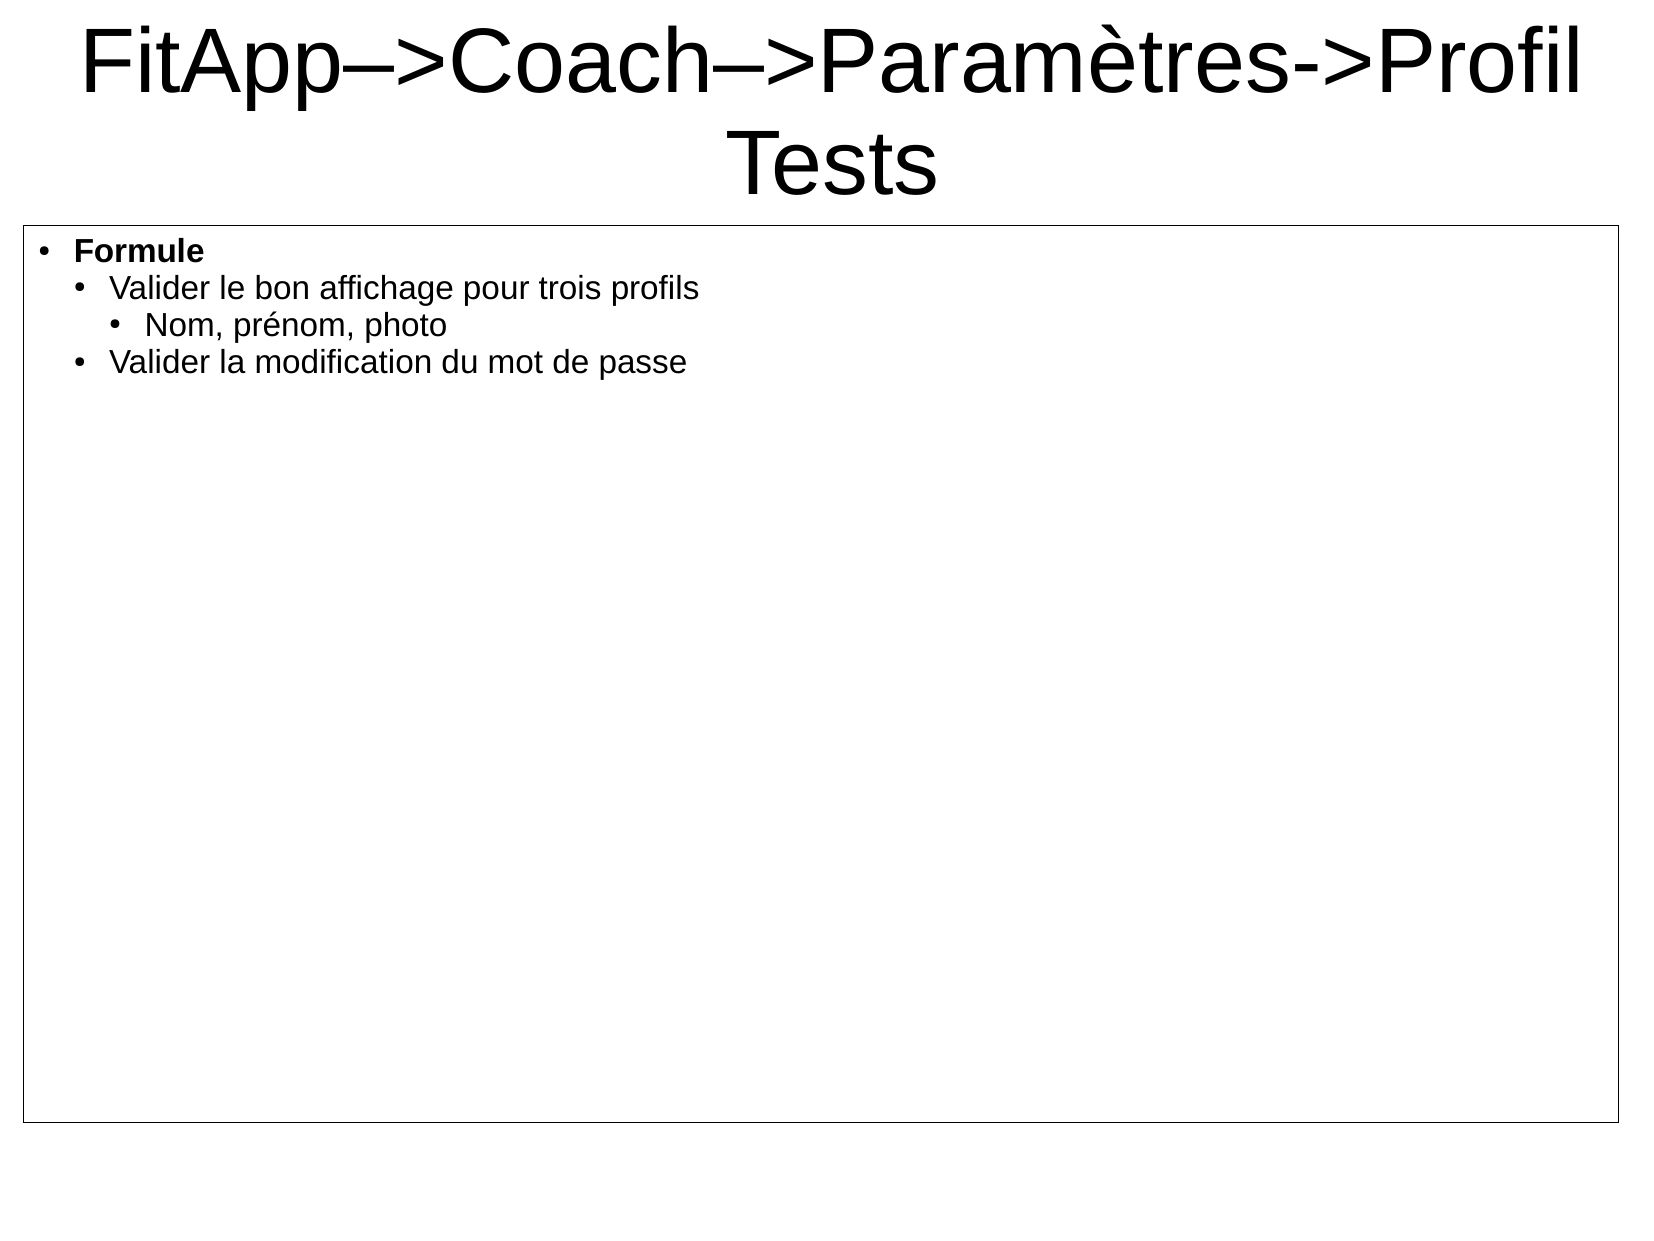

# FitApp–>Coach–>Paramètres->Profil Tests
Formule
Valider le bon affichage pour trois profils
Nom, prénom, photo
Valider la modification du mot de passe